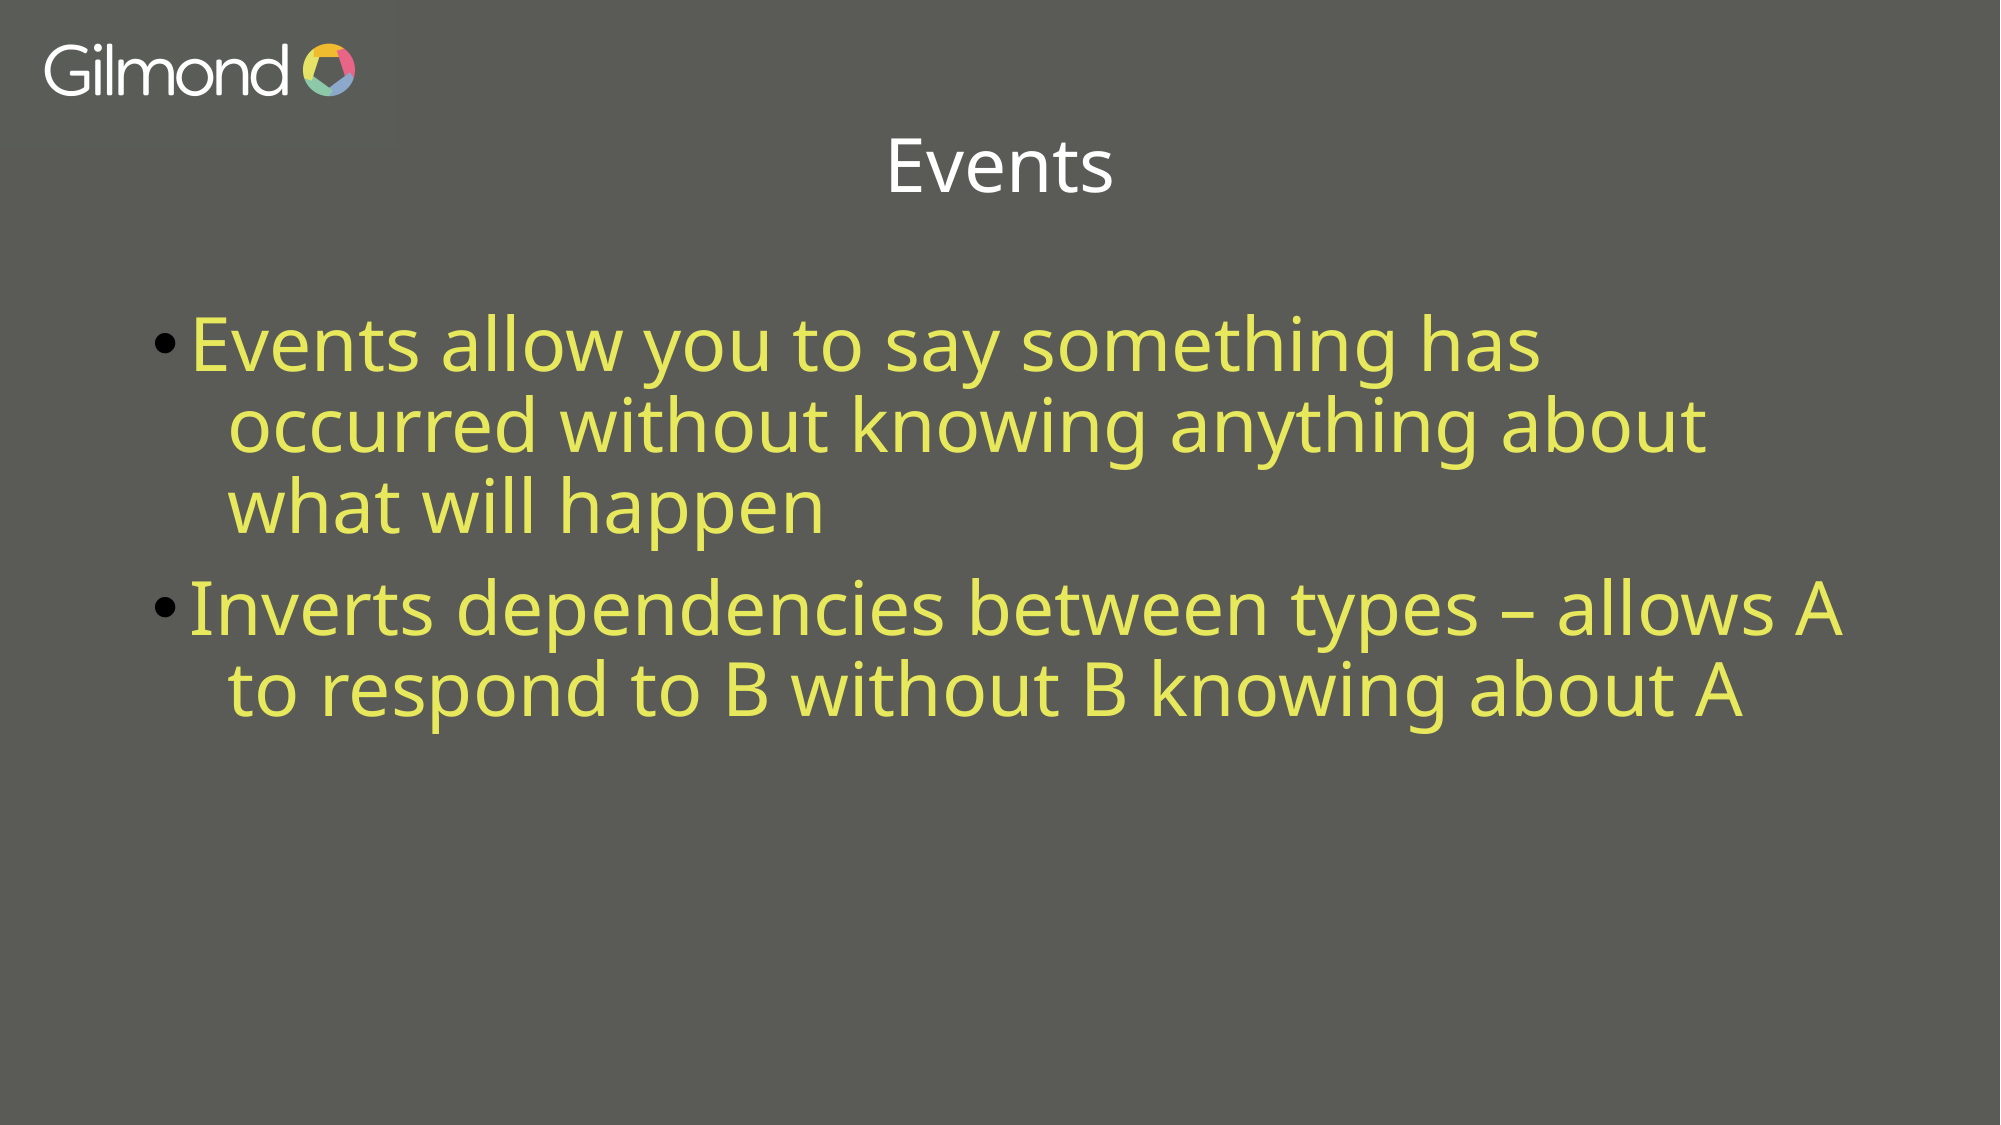

# Events
Events allow you to say something has occurred without knowing anything about what will happen
Inverts dependencies between types – allows A to respond to B without B knowing about A